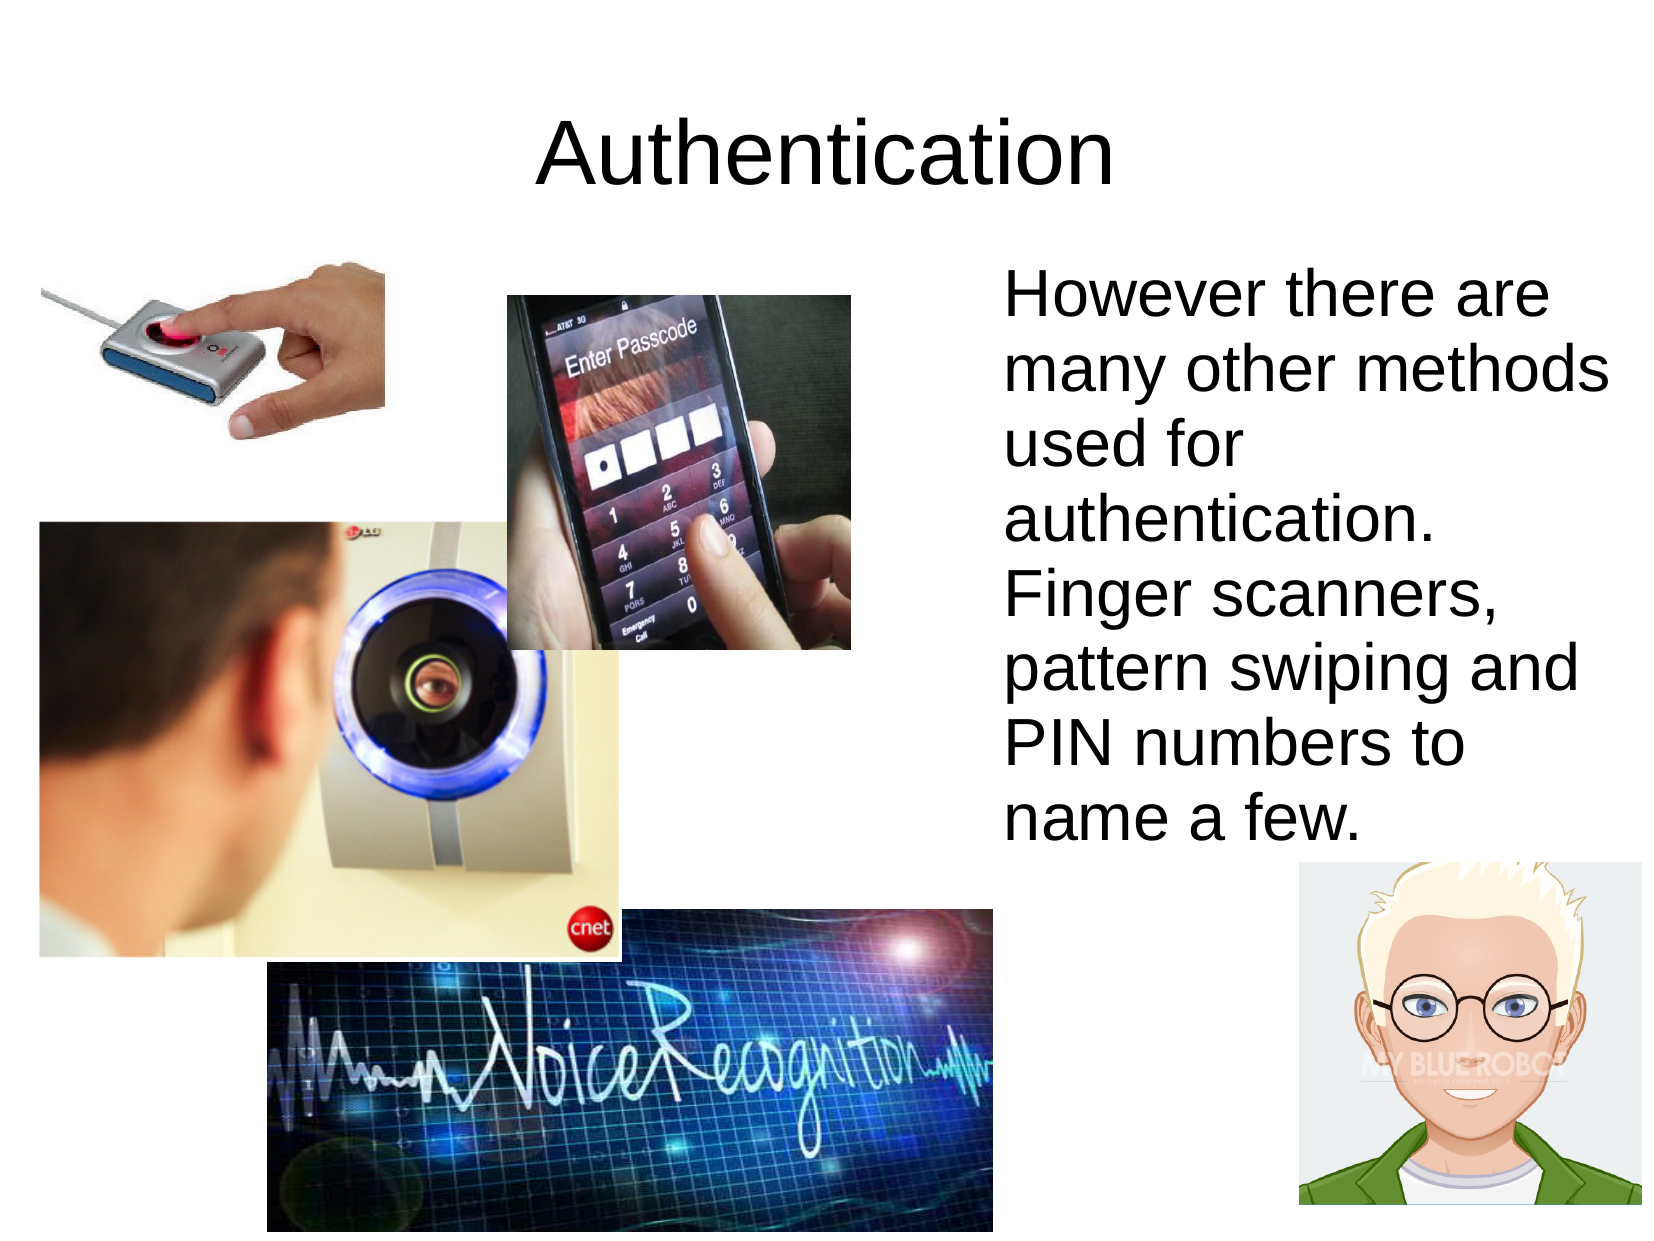

# Authentication
However there are many other methods used for authentication. Finger scanners, pattern swiping and PIN numbers to name a few.